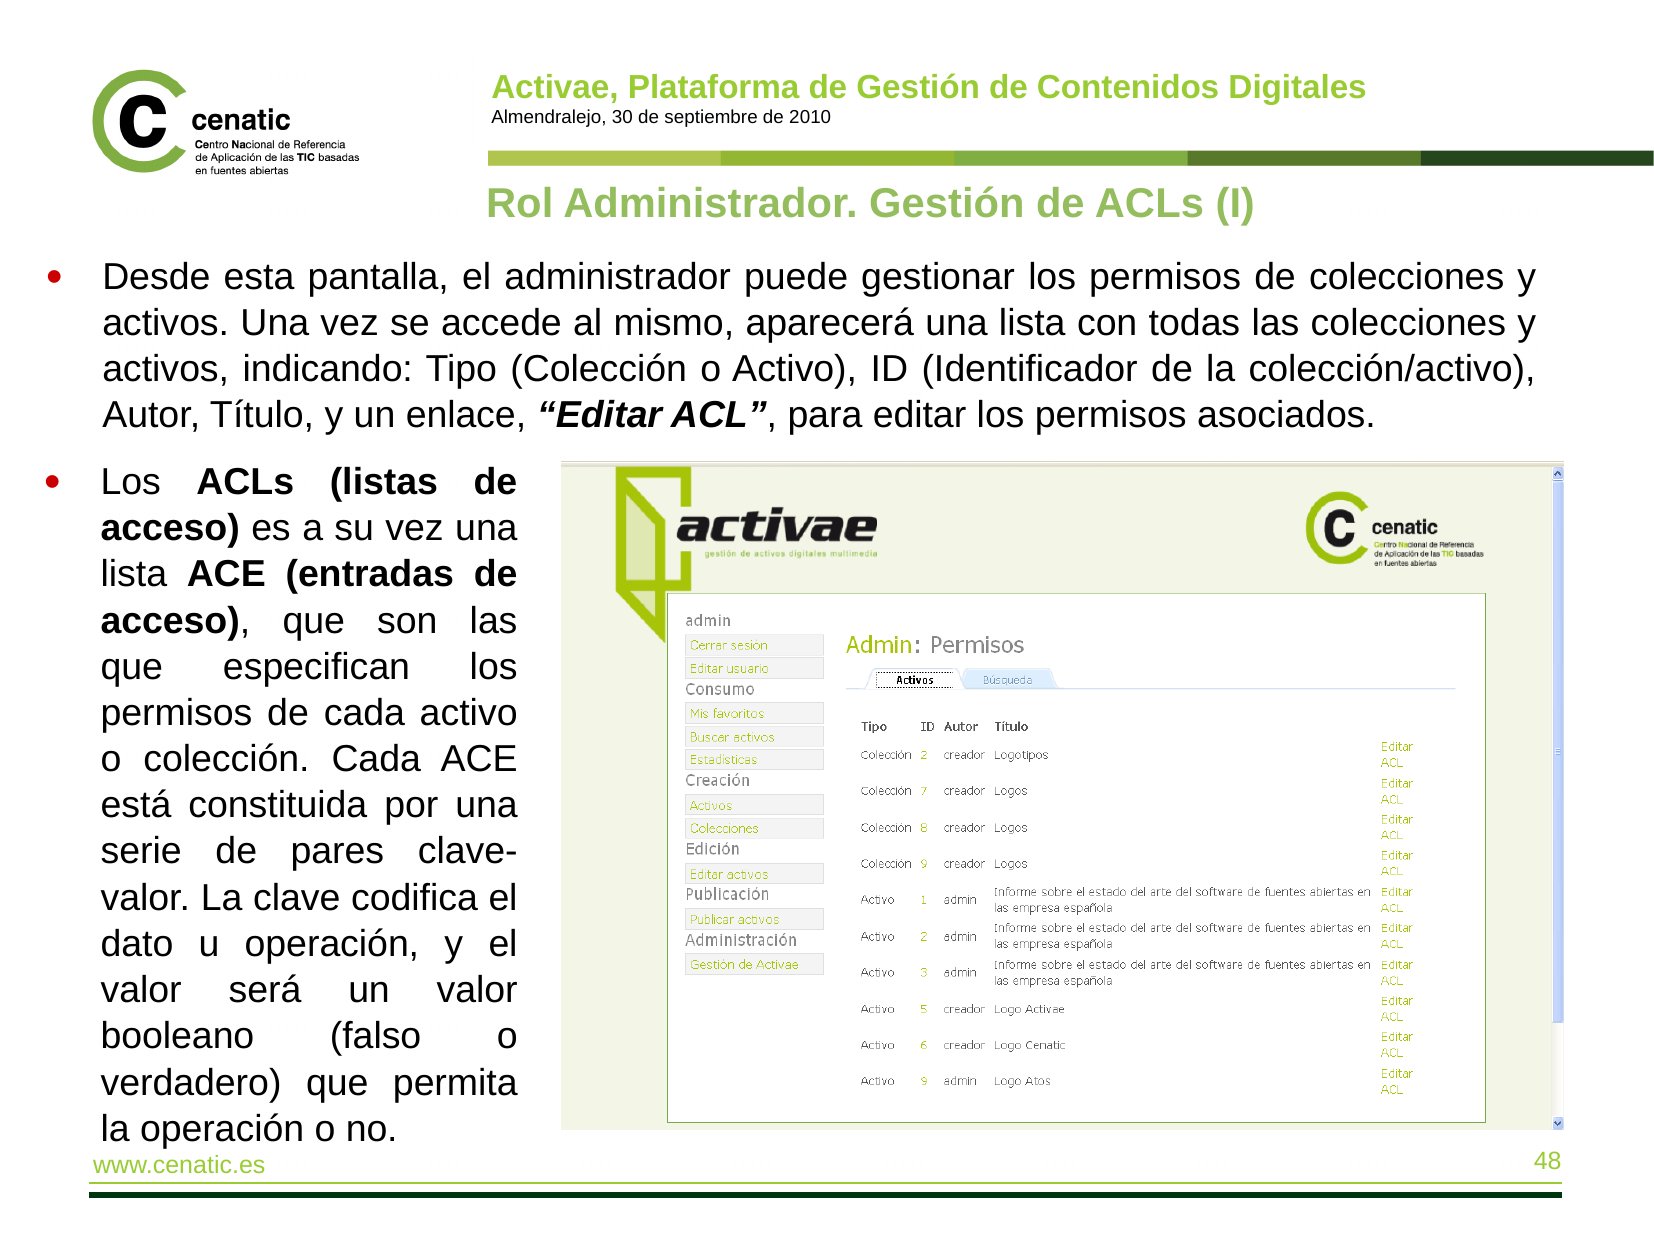

# Rol Administrador. Gestión de ACLs (I)
Desde esta pantalla, el administrador puede gestionar los permisos de colecciones y activos. Una vez se accede al mismo, aparecerá una lista con todas las colecciones y activos, indicando: Tipo (Colección o Activo), ID (Identificador de la colección/activo), Autor, Título, y un enlace, “Editar ACL”, para editar los permisos asociados.
Los ACLs (listas de acceso) es a su vez una lista ACE (entradas de acceso), que son las que especifican los permisos de cada activo o colección. Cada ACE está constituida por una serie de pares clave-valor. La clave codifica el dato u operación, y el valor será un valor booleano (falso o verdadero) que permita la operación o no.
48
www.cenatic.es